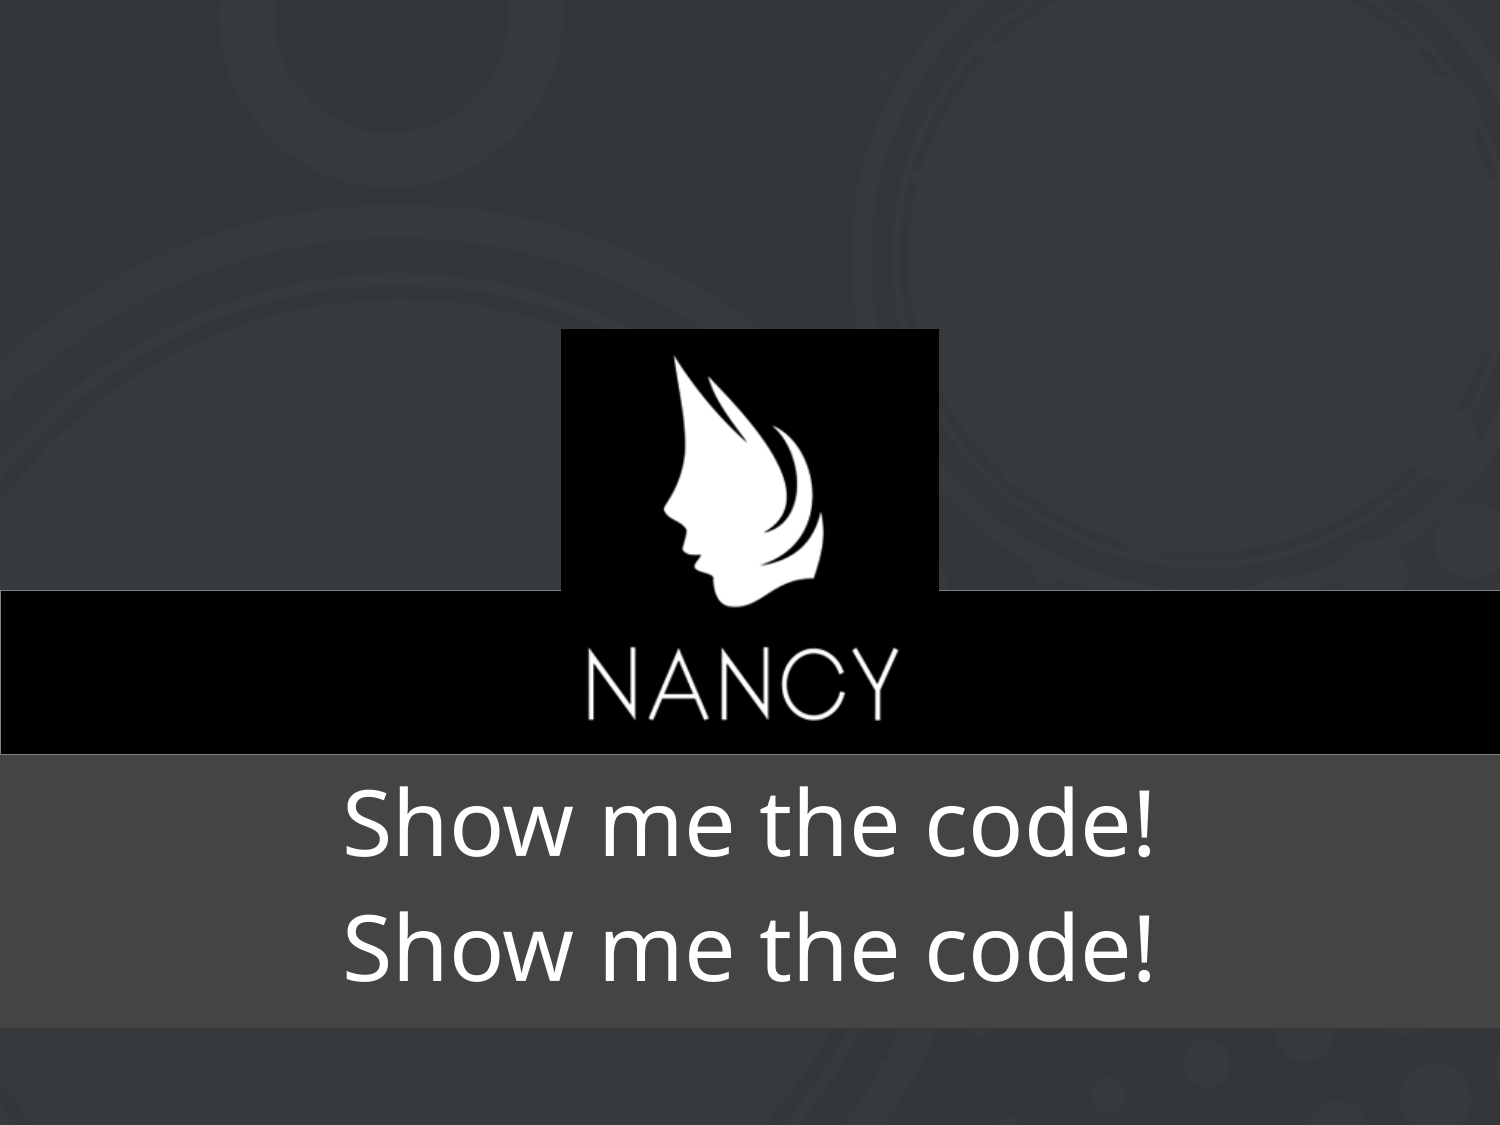

Show me the code!
Show me the code!
#